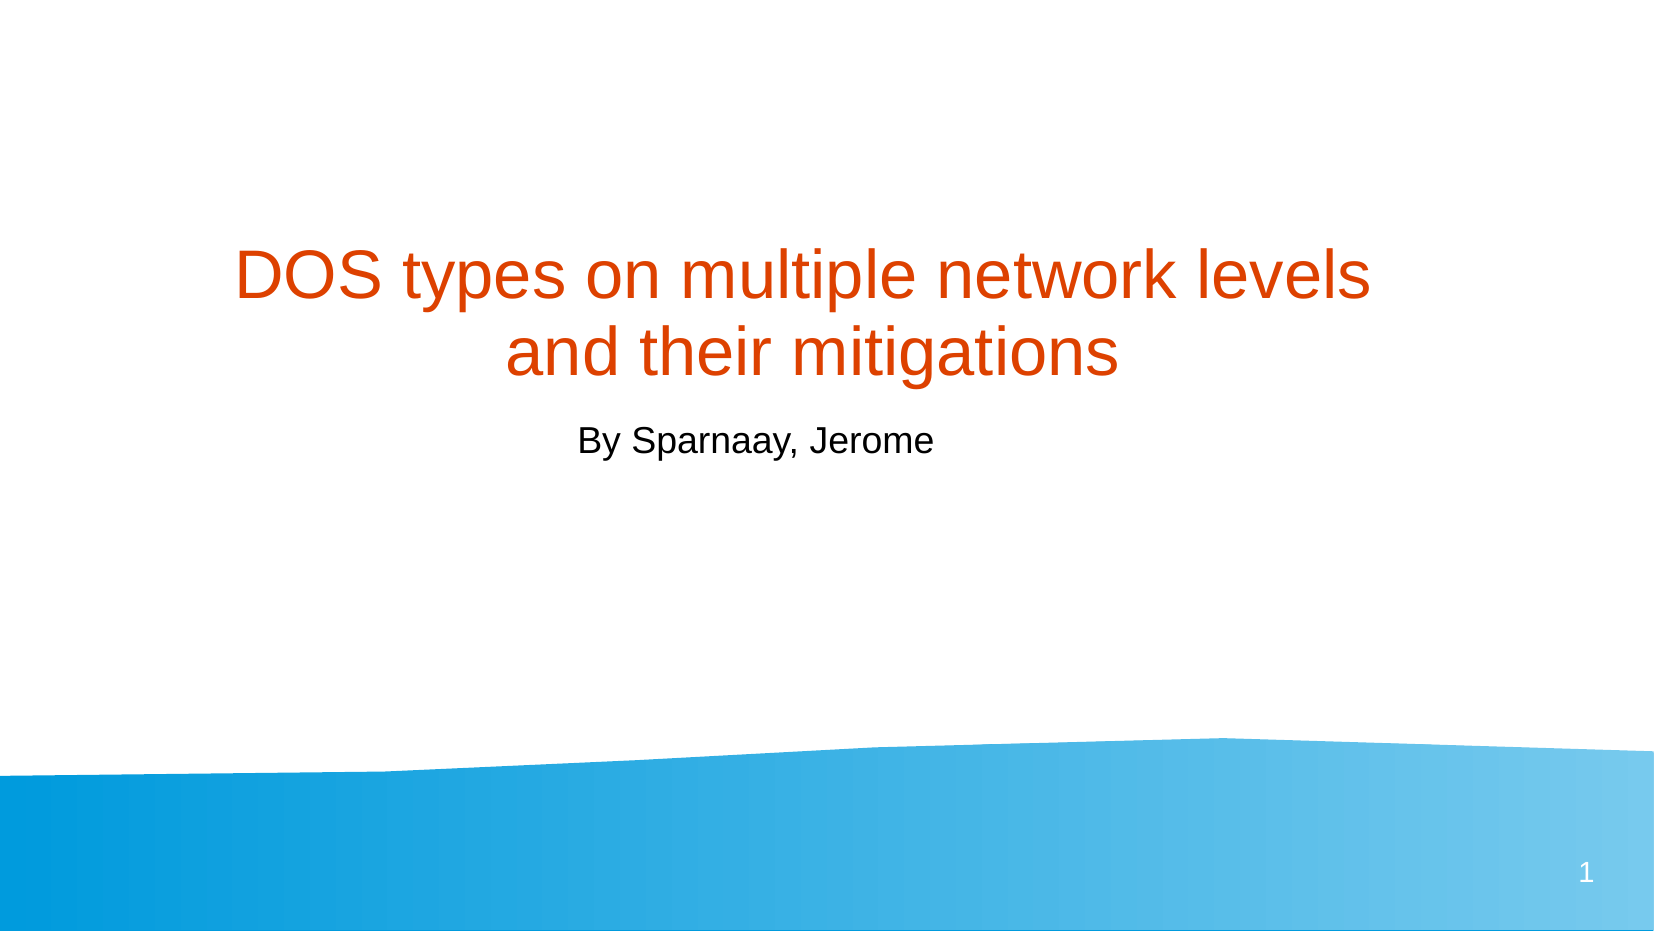

# DOS types on multiple network levels and their mitigations
By Sparnaay, Jerome